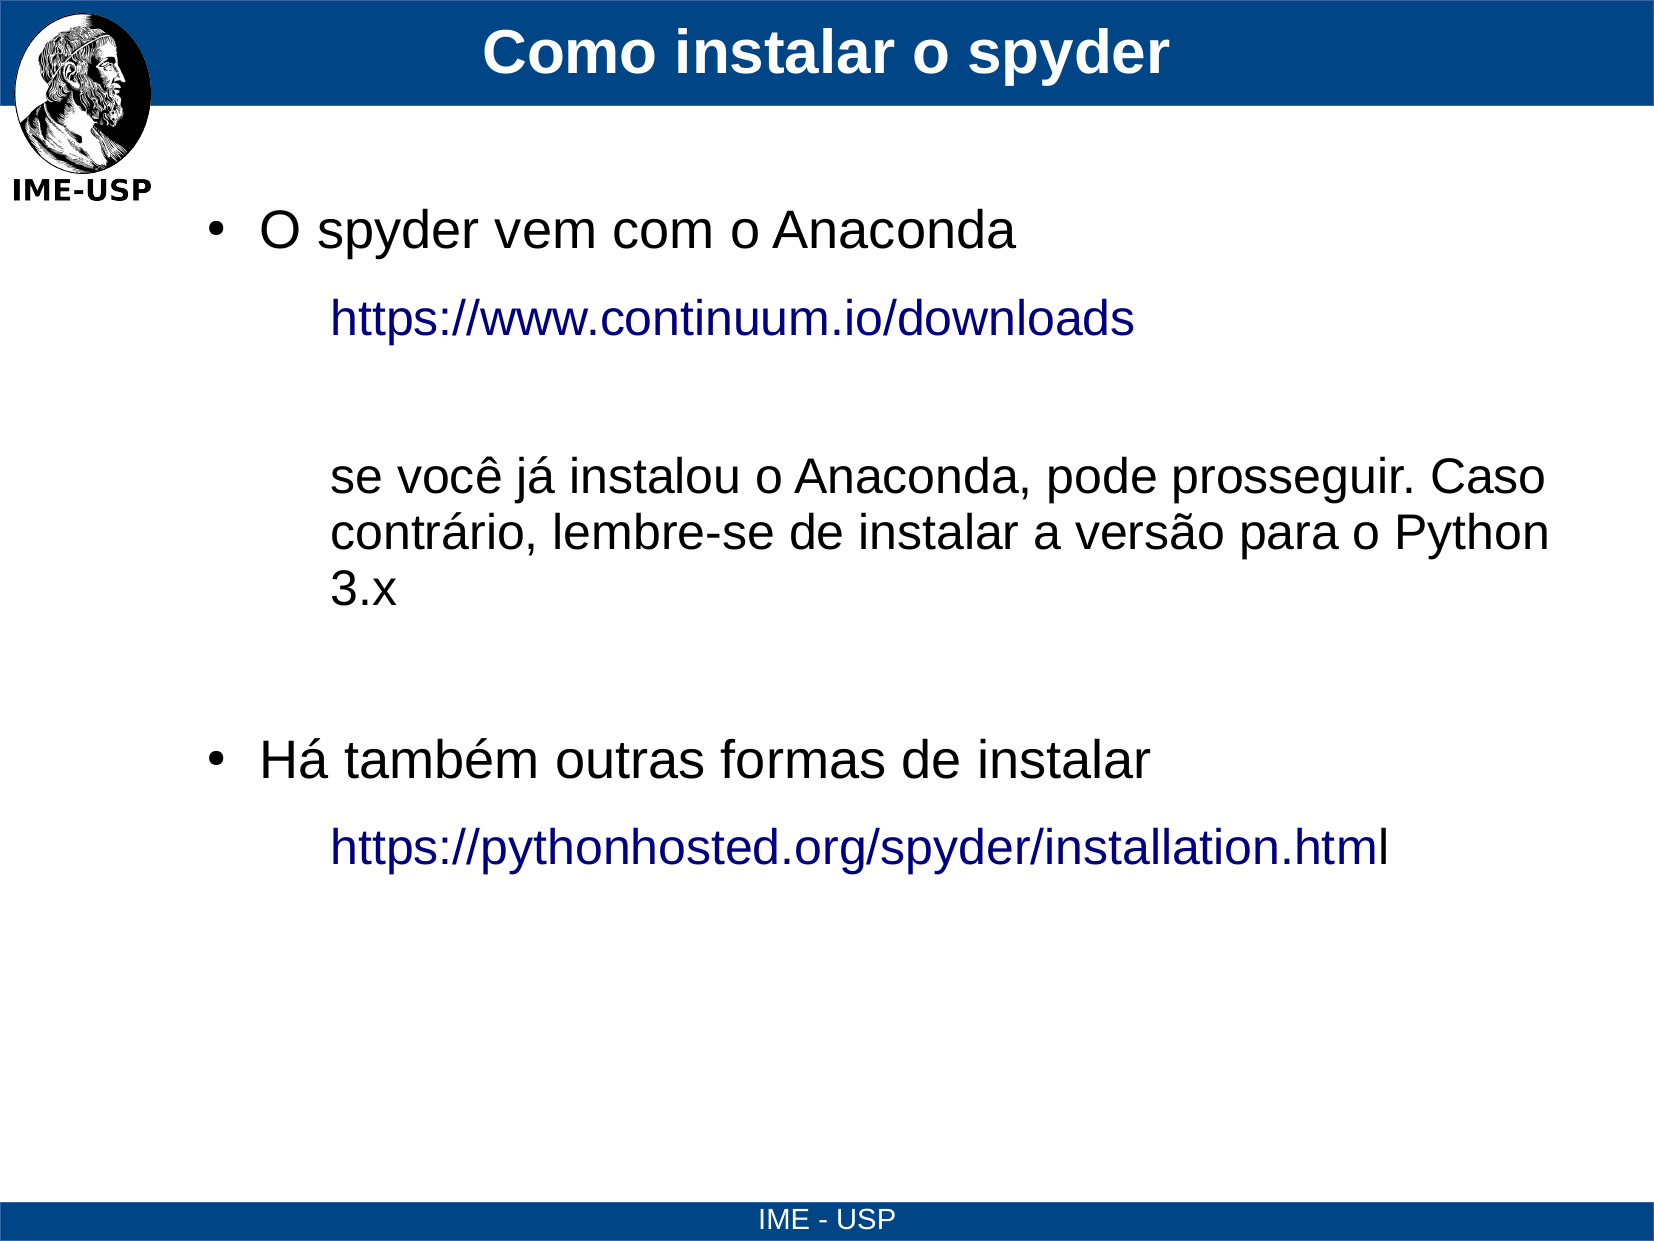

# Como instalar o spyder
O spyder vem com o Anaconda
https://www.continuum.io/downloads
se você já instalou o Anaconda, pode prosseguir. Caso contrário, lembre-se de instalar a versão para o Python 3.x
Há também outras formas de instalar
https://pythonhosted.org/spyder/installation.html